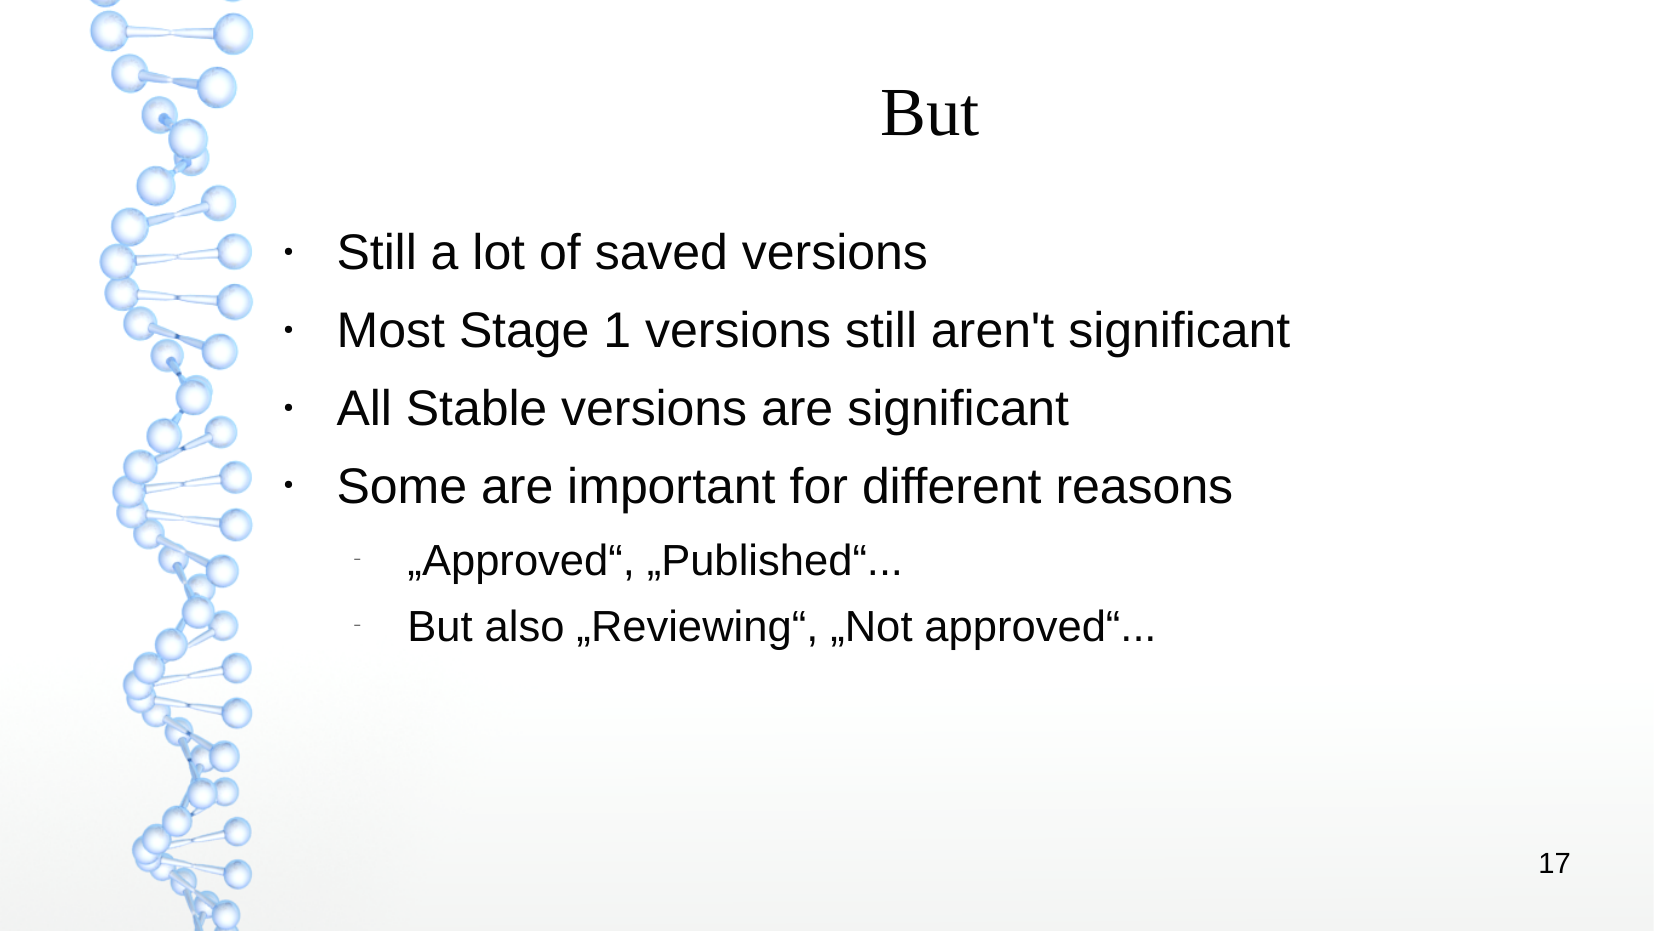

# But
Still a lot of saved versions
Most Stage 1 versions still aren't significant
All Stable versions are significant
Some are important for different reasons
„Approved“, „Published“...
But also „Reviewing“, „Not approved“...
17